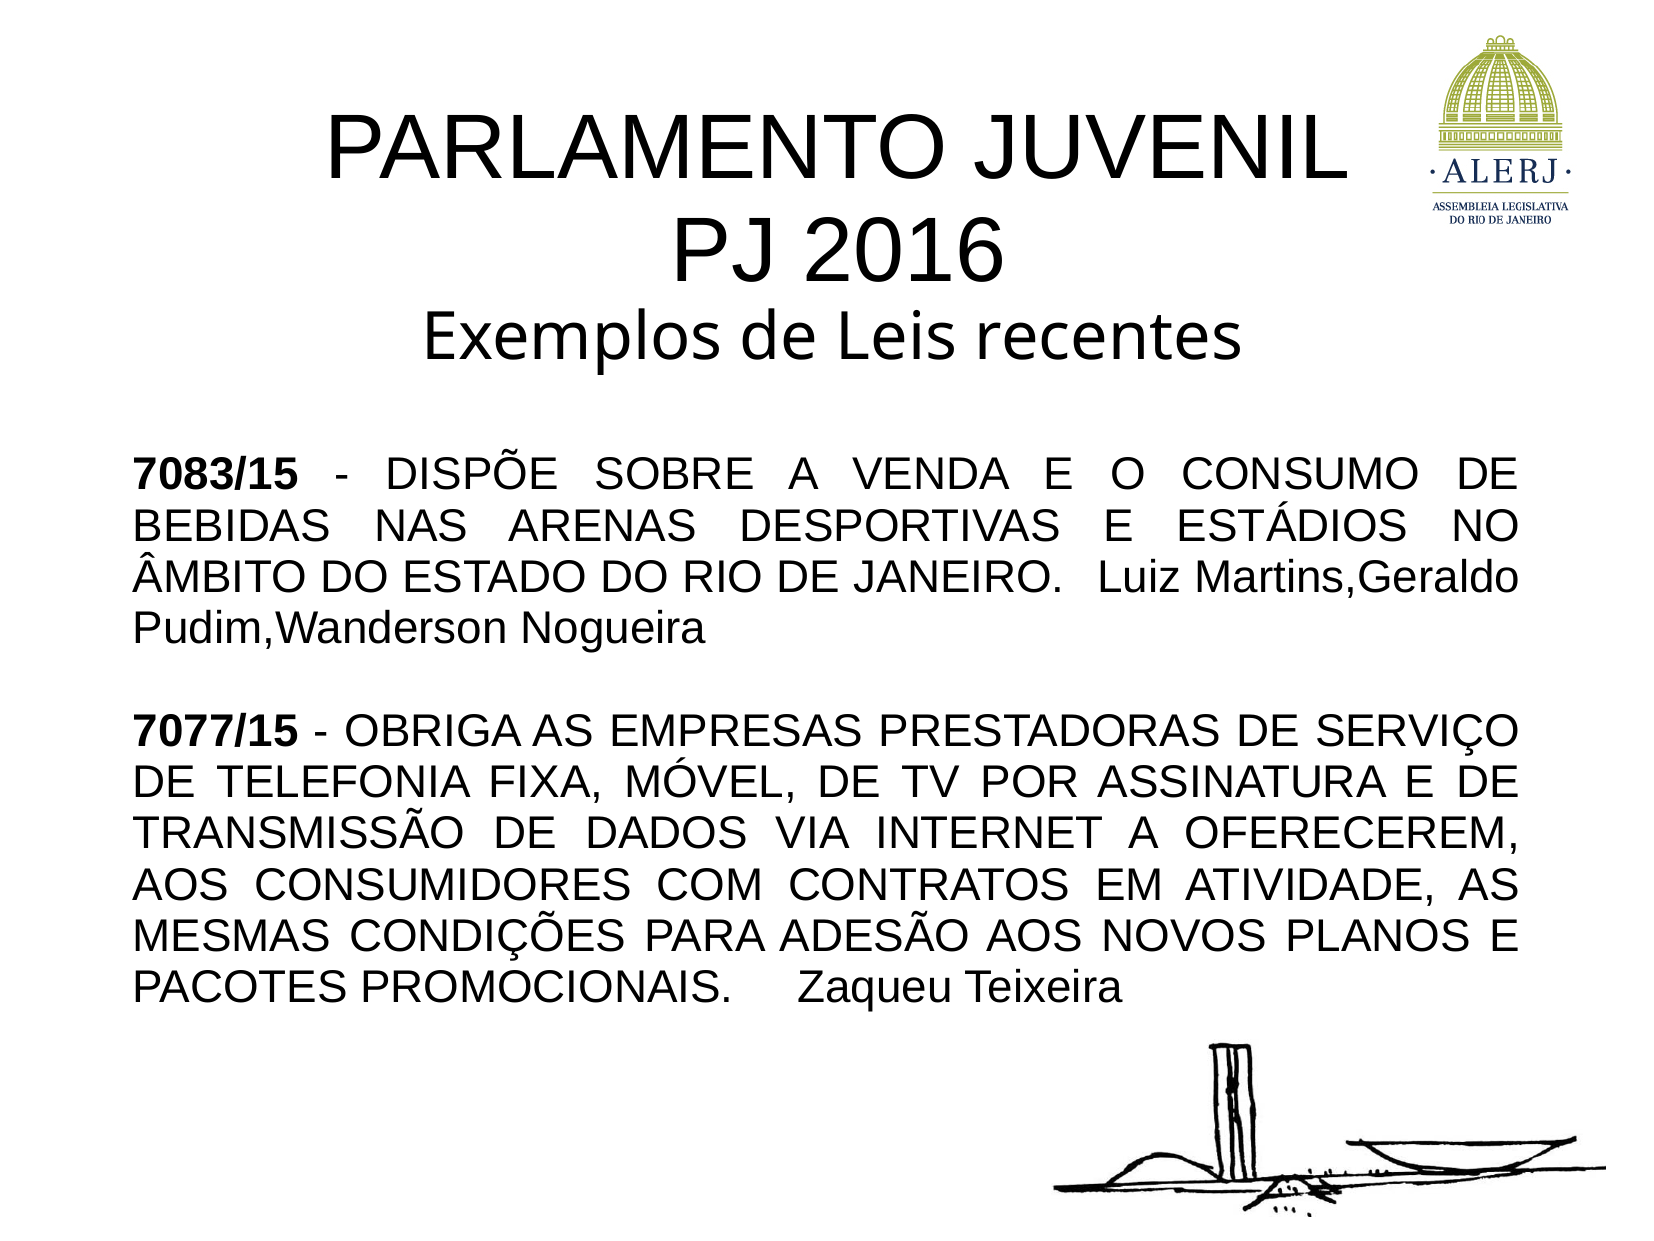

# PARLAMENTO JUVENIL PJ 2016
Exemplos de Leis recentes
7083/15 - DISPÕE SOBRE A VENDA E O CONSUMO DE BEBIDAS NAS ARENAS DESPORTIVAS E ESTÁDIOS NO ÂMBITO DO ESTADO DO RIO DE JANEIRO.	Luiz Martins,Geraldo Pudim,Wanderson Nogueira
7077/15 - OBRIGA AS EMPRESAS PRESTADORAS DE SERVIÇO DE TELEFONIA FIXA, MÓVEL, DE TV POR ASSINATURA E DE TRANSMISSÃO DE DADOS VIA INTERNET A OFERECEREM, AOS CONSUMIDORES COM CONTRATOS EM ATIVIDADE, AS MESMAS CONDIÇÕES PARA ADESÃO AOS NOVOS PLANOS E PACOTES PROMOCIONAIS.	Zaqueu Teixeira